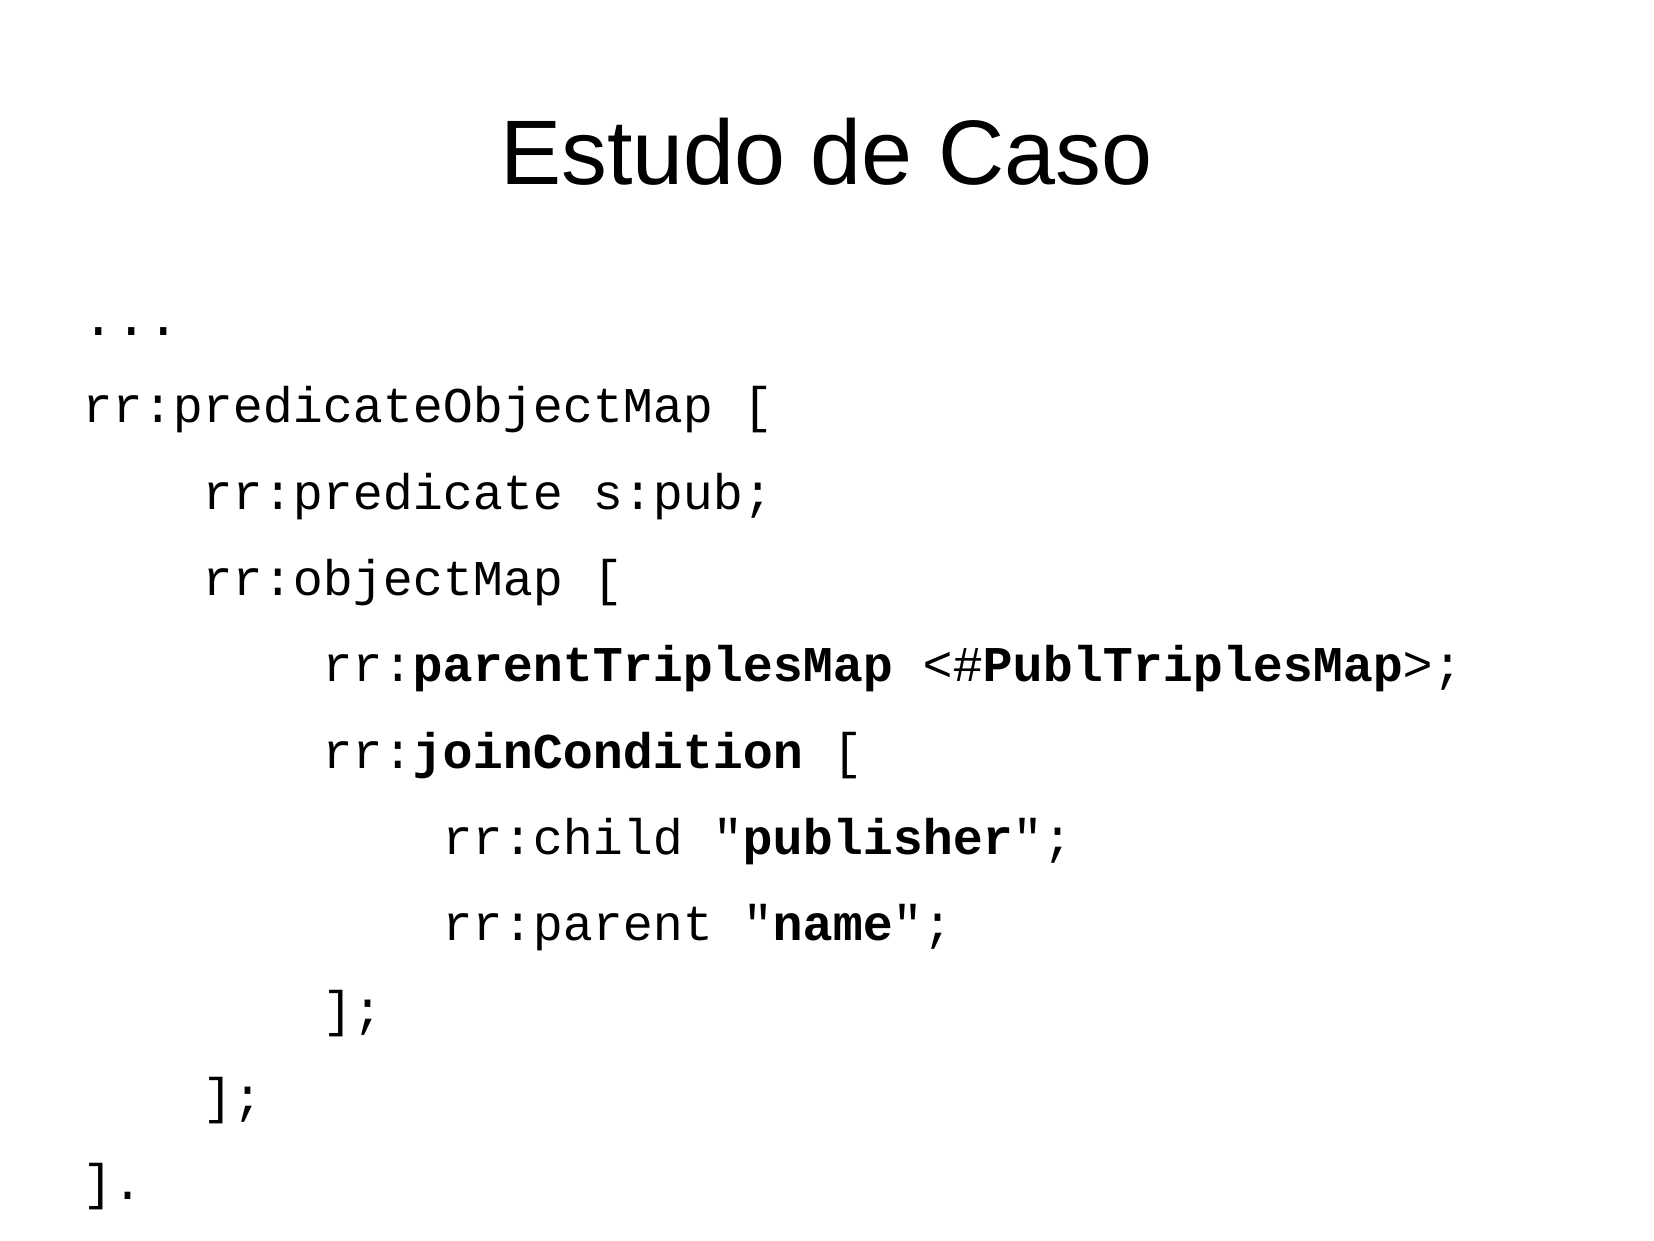

# Estudo de Caso
...
rr:predicateObjectMap [
 rr:predicate s:pub;
 rr:objectMap [
 rr:parentTriplesMap <#PublTriplesMap>;
 rr:joinCondition [
 rr:child "publisher";
 rr:parent "name";
 ];
 ];
].